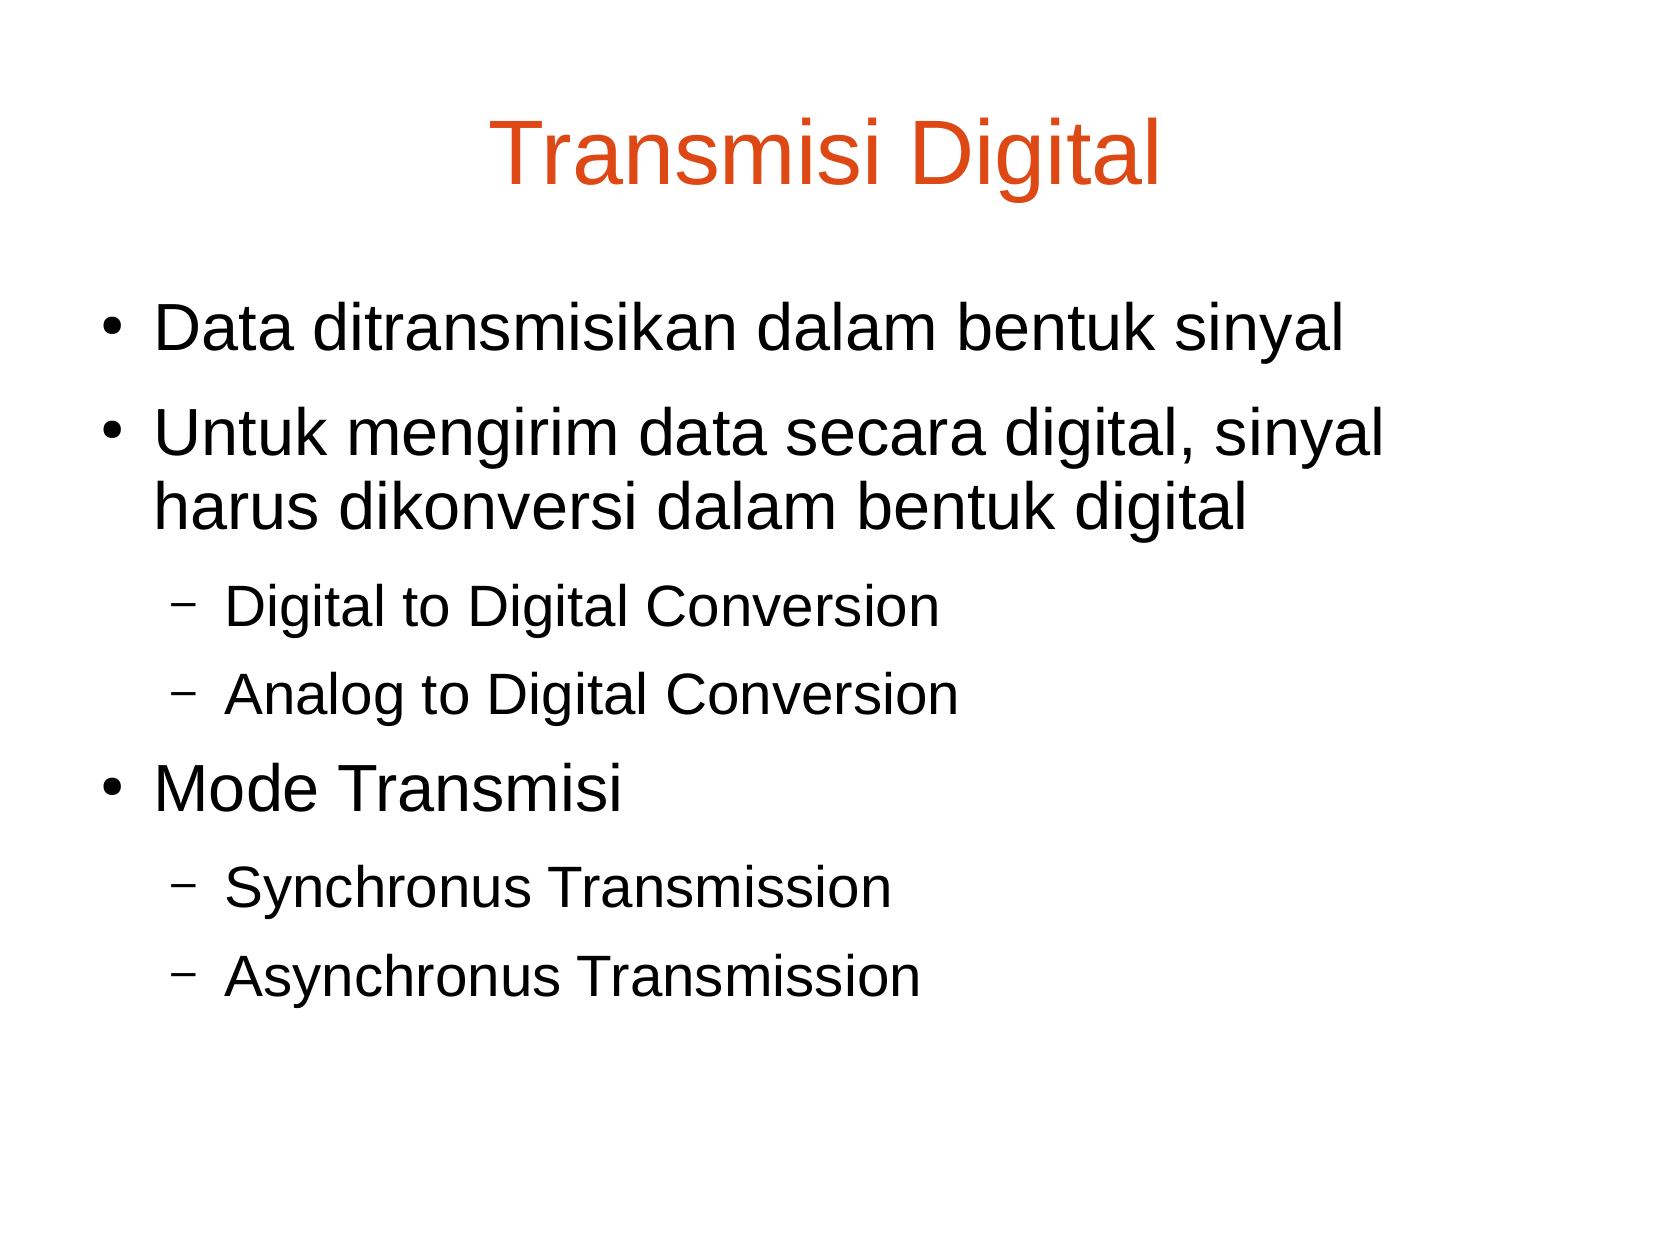

# Transmisi Digital
Data ditransmisikan dalam bentuk sinyal
Untuk mengirim data secara digital, sinyal harus dikonversi dalam bentuk digital
Digital to Digital Conversion
Analog to Digital Conversion
Mode Transmisi
Synchronus Transmission
Asynchronus Transmission